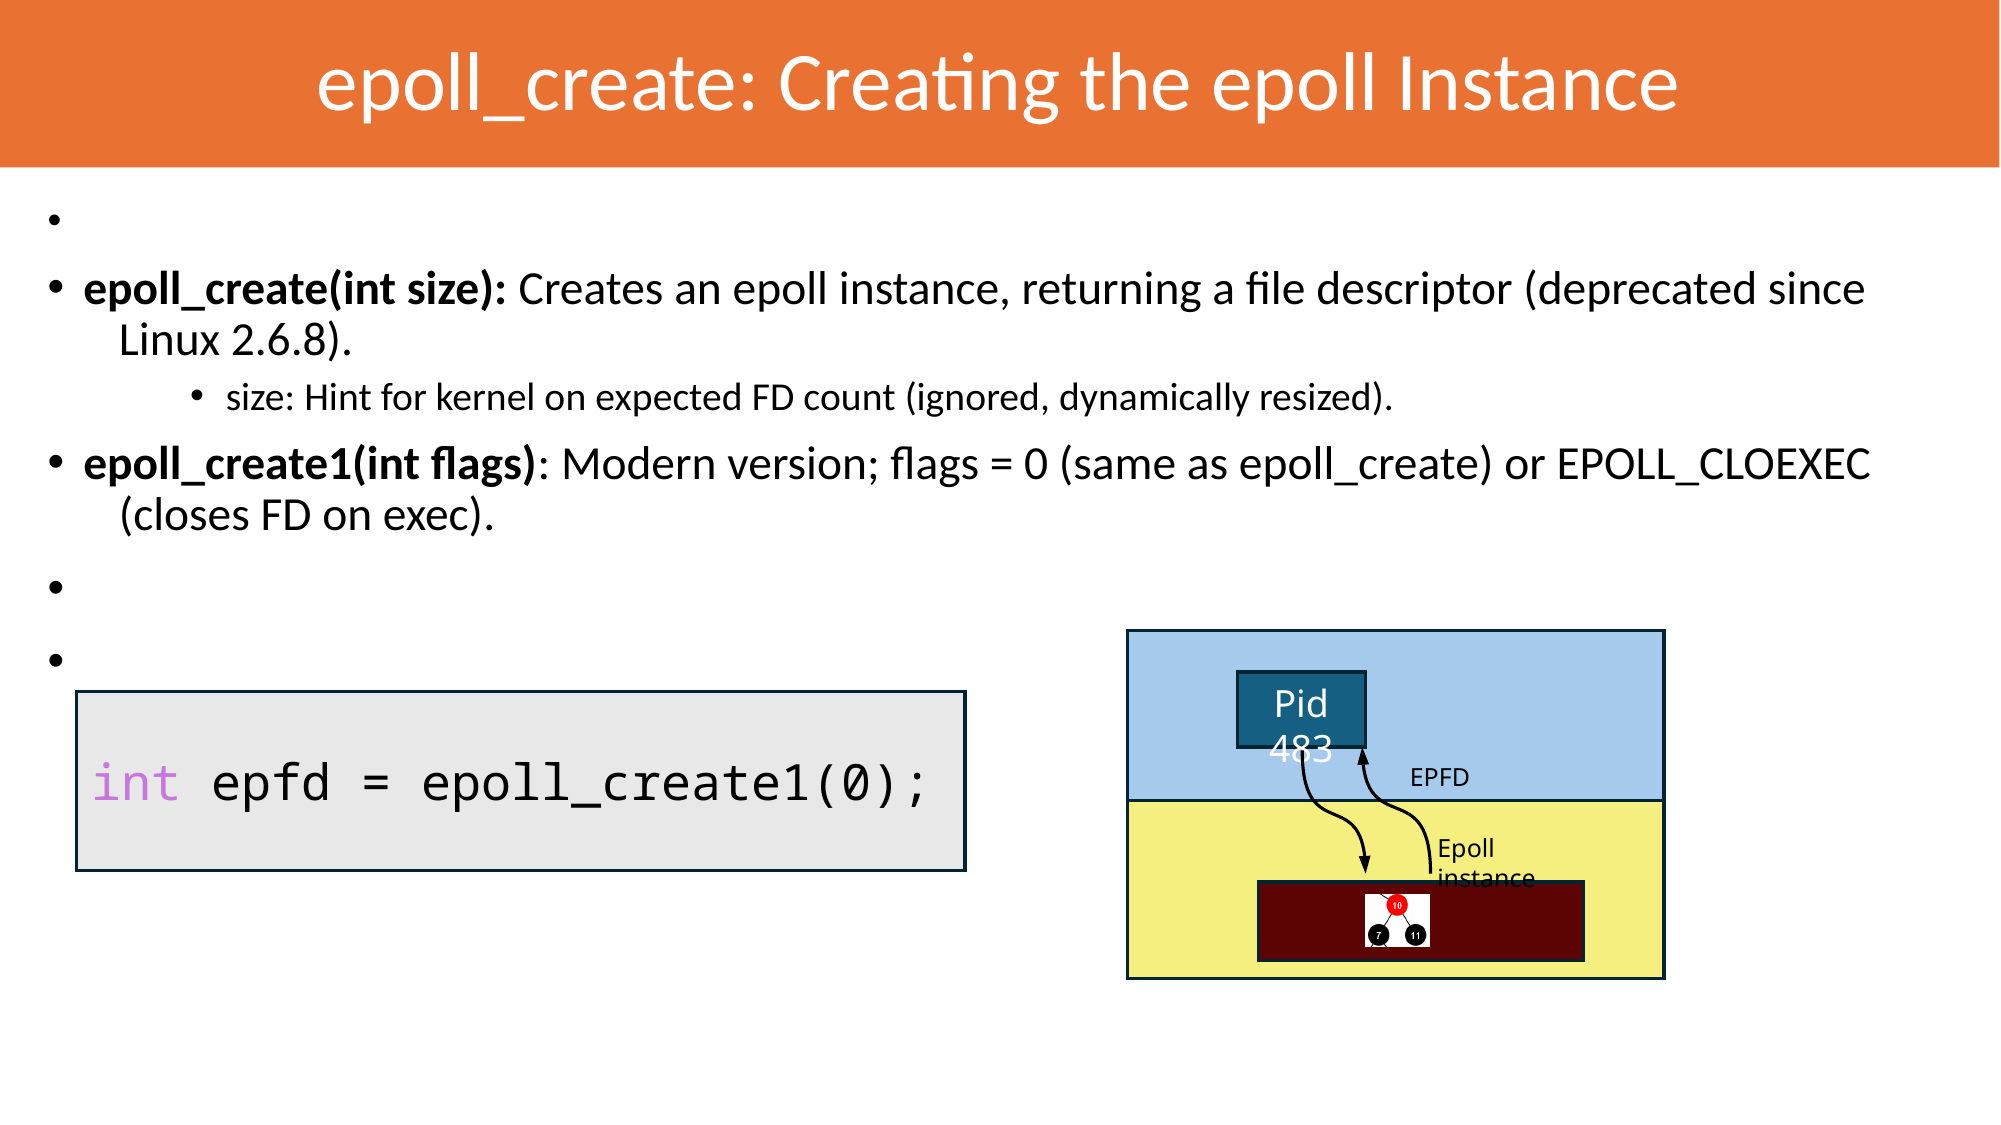

# epoll_create: Creating the epoll Instance
epoll_create(int size): Creates an epoll instance, returning a file descriptor (deprecated since Linux 2.6.8).
size: Hint for kernel on expected FD count (ignored, dynamically resized).
epoll_create1(int flags): Modern version; flags = 0 (same as epoll_create) or EPOLL_CLOEXEC (closes FD on exec).
Pid 483
int epfd = epoll_create1(0);
EPFD
Epoll instance